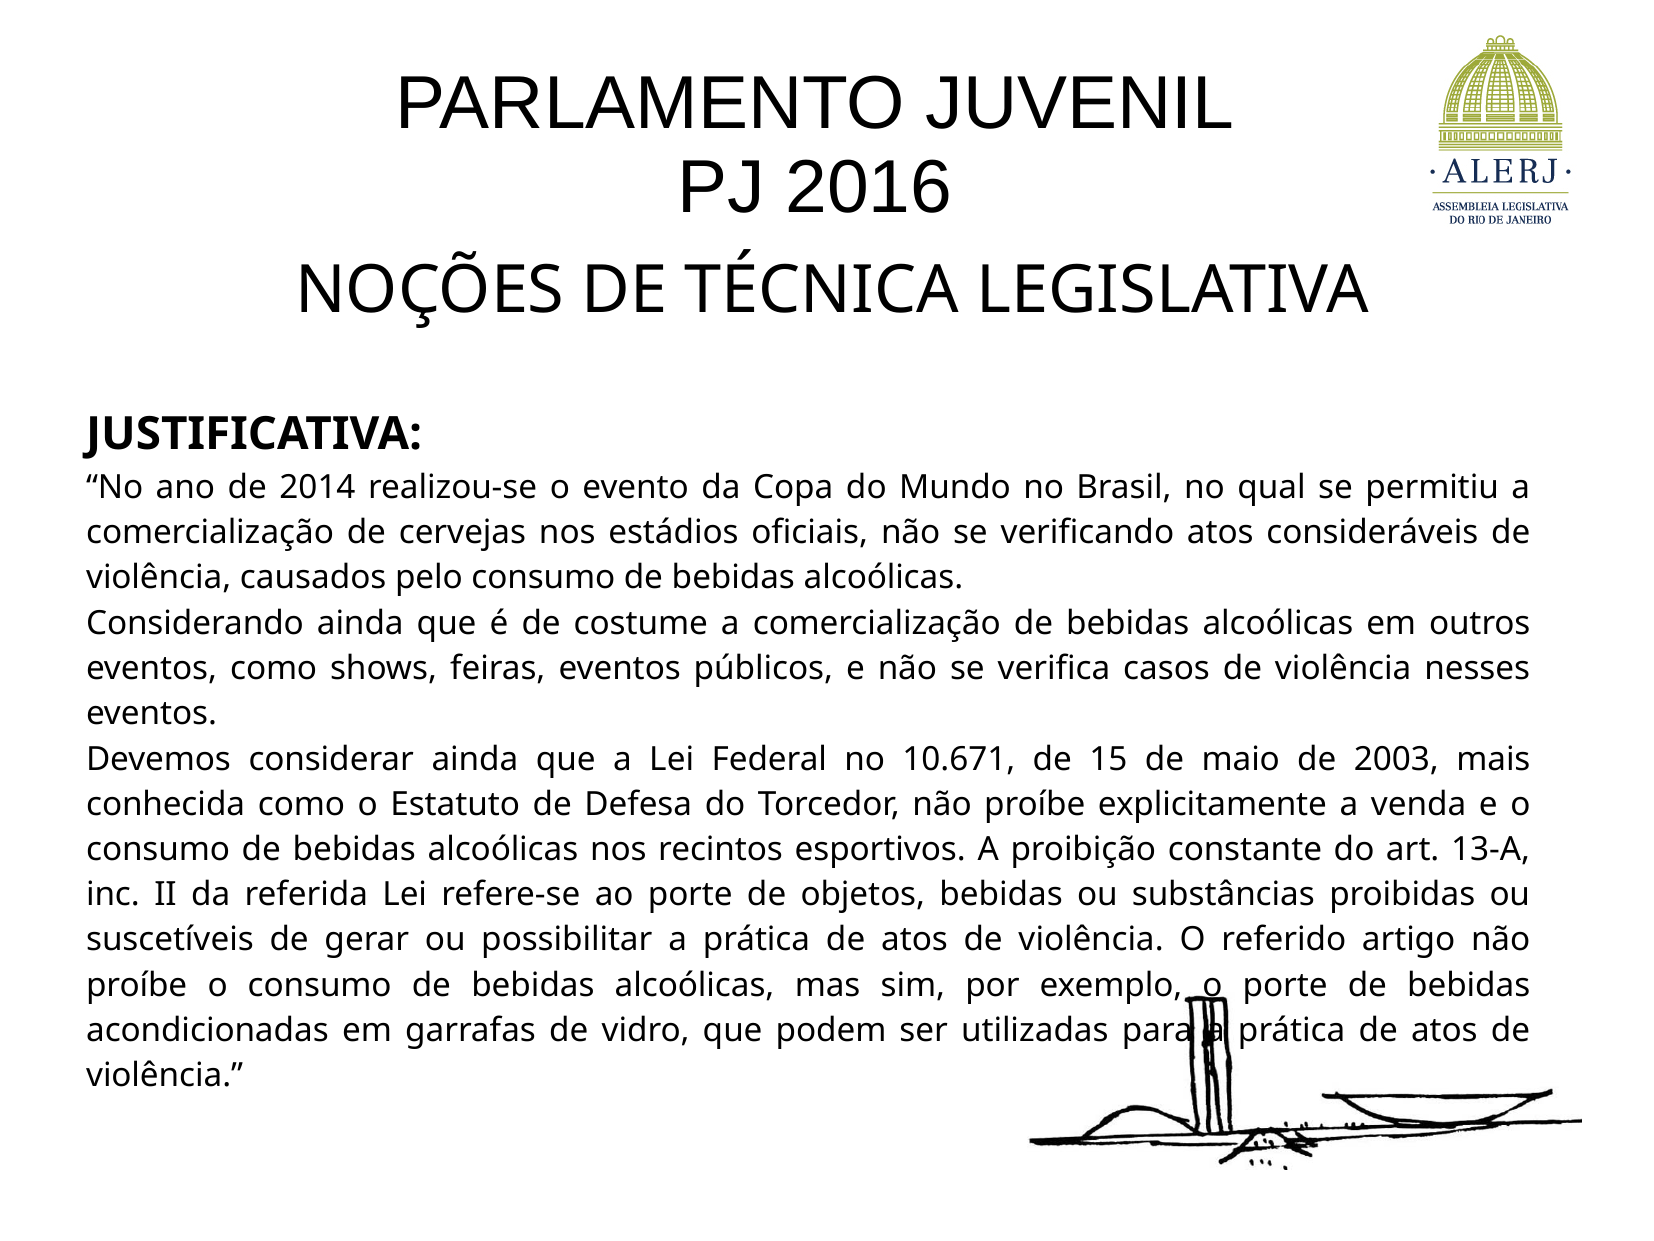

# PARLAMENTO JUVENIL PJ 2016
NOÇÕES DE TÉCNICA LEGISLATIVA
JUSTIFICATIVA:
“No ano de 2014 realizou-se o evento da Copa do Mundo no Brasil, no qual se permitiu a comercialização de cervejas nos estádios oficiais, não se verificando atos consideráveis de violência, causados pelo consumo de bebidas alcoólicas.
Considerando ainda que é de costume a comercialização de bebidas alcoólicas em outros eventos, como shows, feiras, eventos públicos, e não se verifica casos de violência nesses eventos.
Devemos considerar ainda que a Lei Federal no 10.671, de 15 de maio de 2003, mais conhecida como o Estatuto de Defesa do Torcedor, não proíbe explicitamente a venda e o consumo de bebidas alcoólicas nos recintos esportivos. A proibição constante do art. 13-A, inc. II da referida Lei refere-se ao porte de objetos, bebidas ou substâncias proibidas ou suscetíveis de gerar ou possibilitar a prática de atos de violência. O referido artigo não proíbe o consumo de bebidas alcoólicas, mas sim, por exemplo, o porte de bebidas acondicionadas em garrafas de vidro, que podem ser utilizadas para a prática de atos de violência.”